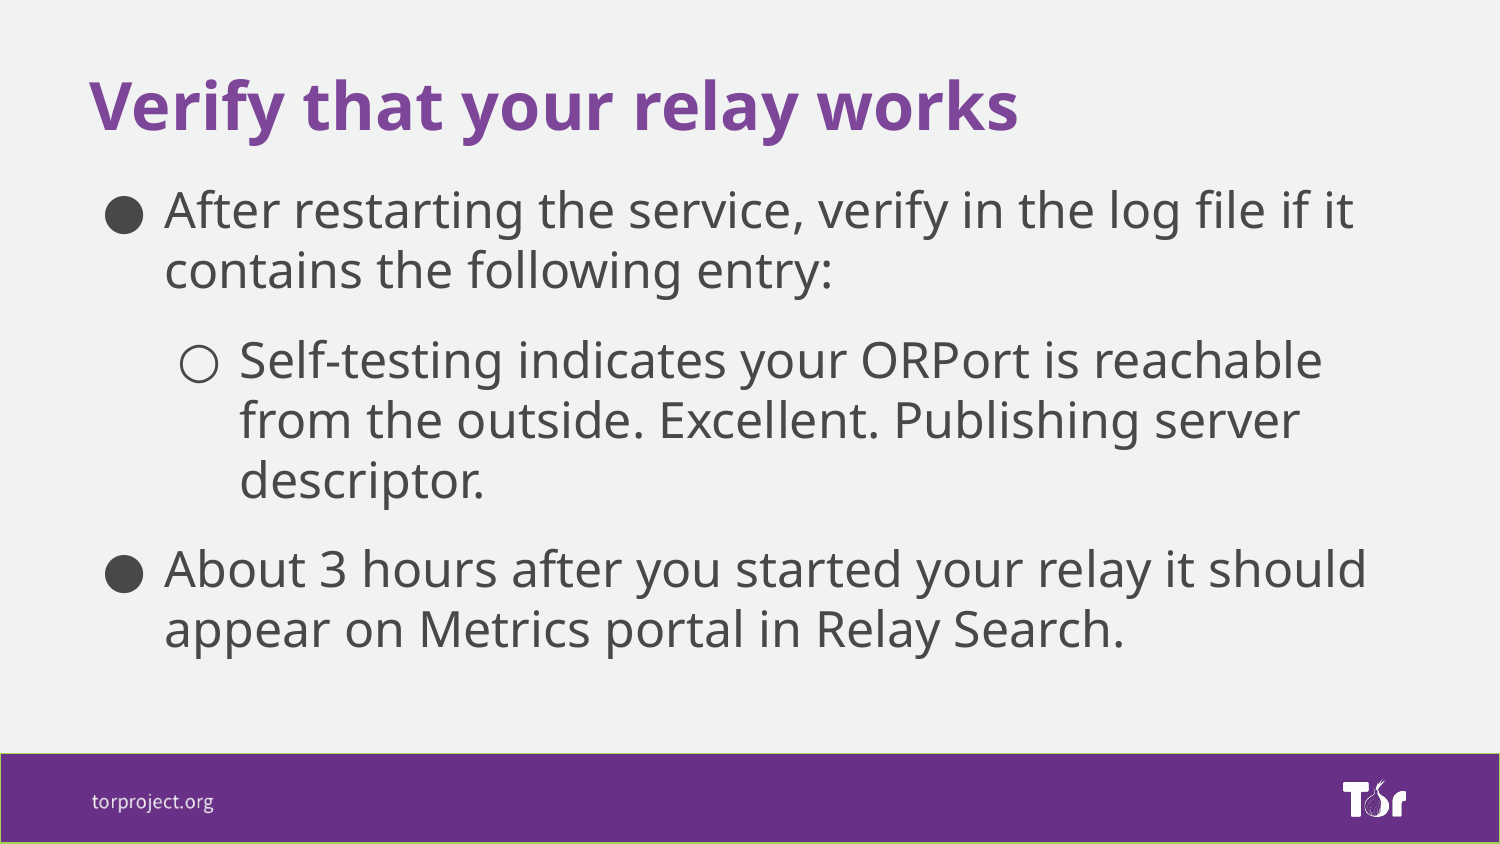

Verify that your relay works
After restarting the service, verify in the log file if it contains the following entry:
Self-testing indicates your ORPort is reachable from the outside. Excellent. Publishing server descriptor.
About 3 hours after you started your relay it should appear on Metrics portal in Relay Search.